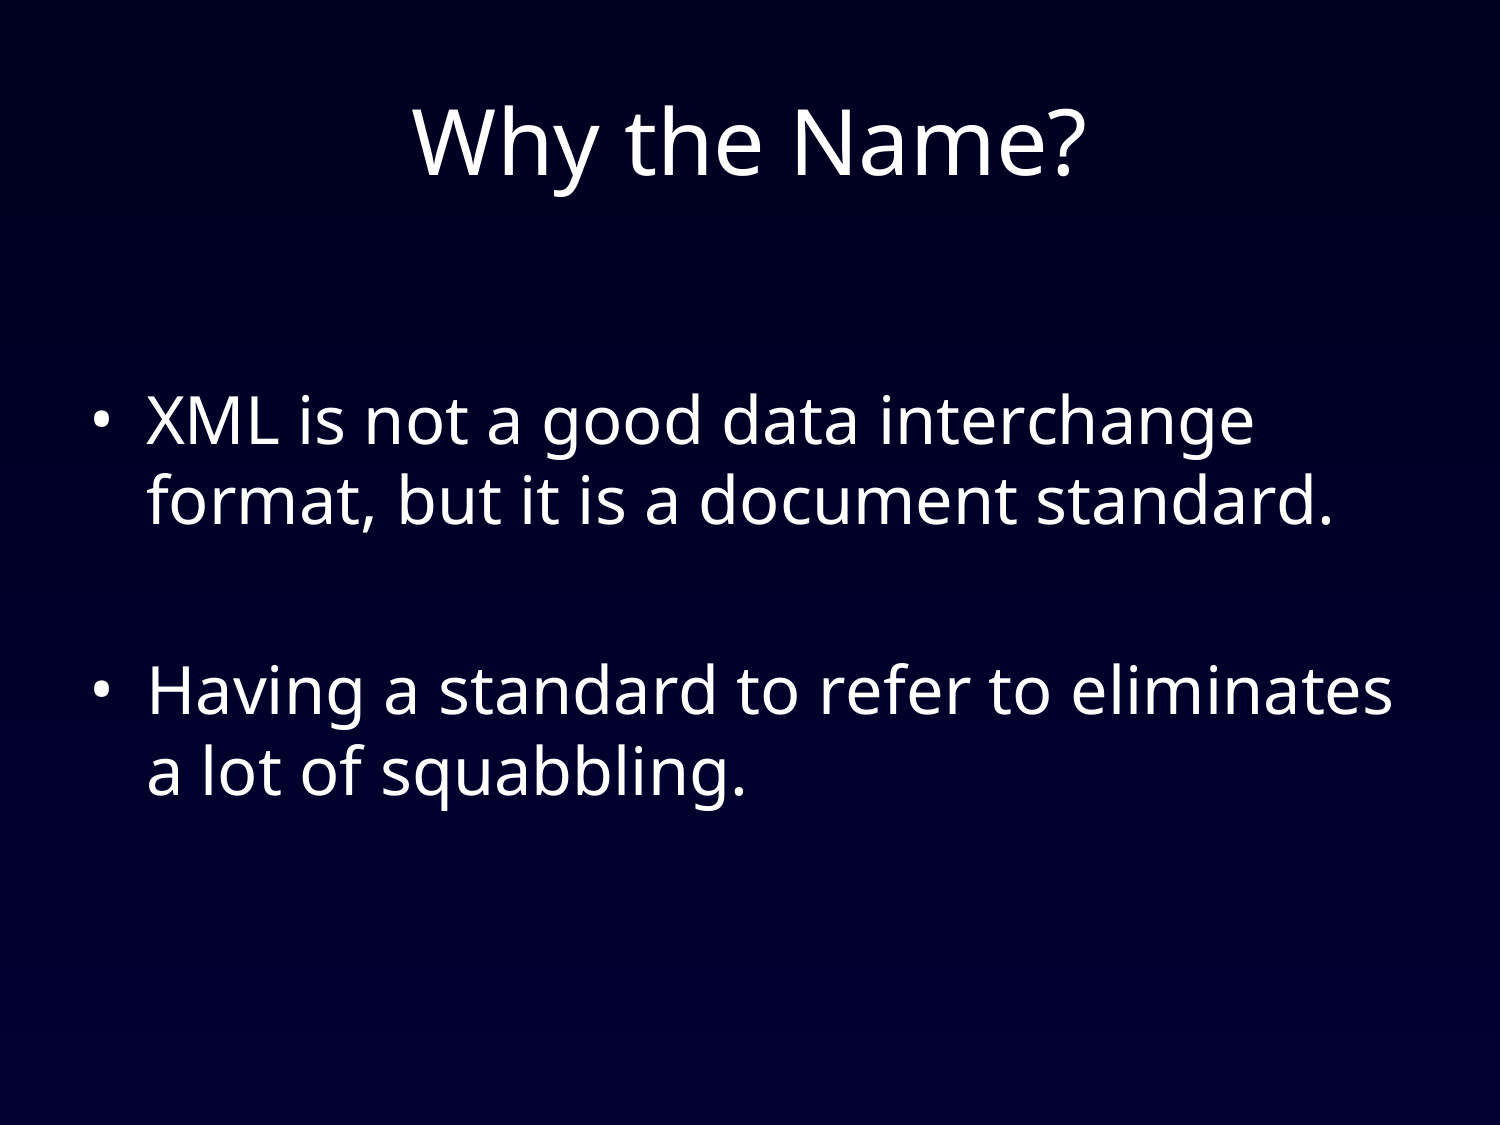

# Why the Name?
XML is not a good data interchange format, but it is a document standard.
Having a standard to refer to eliminates a lot of squabbling.